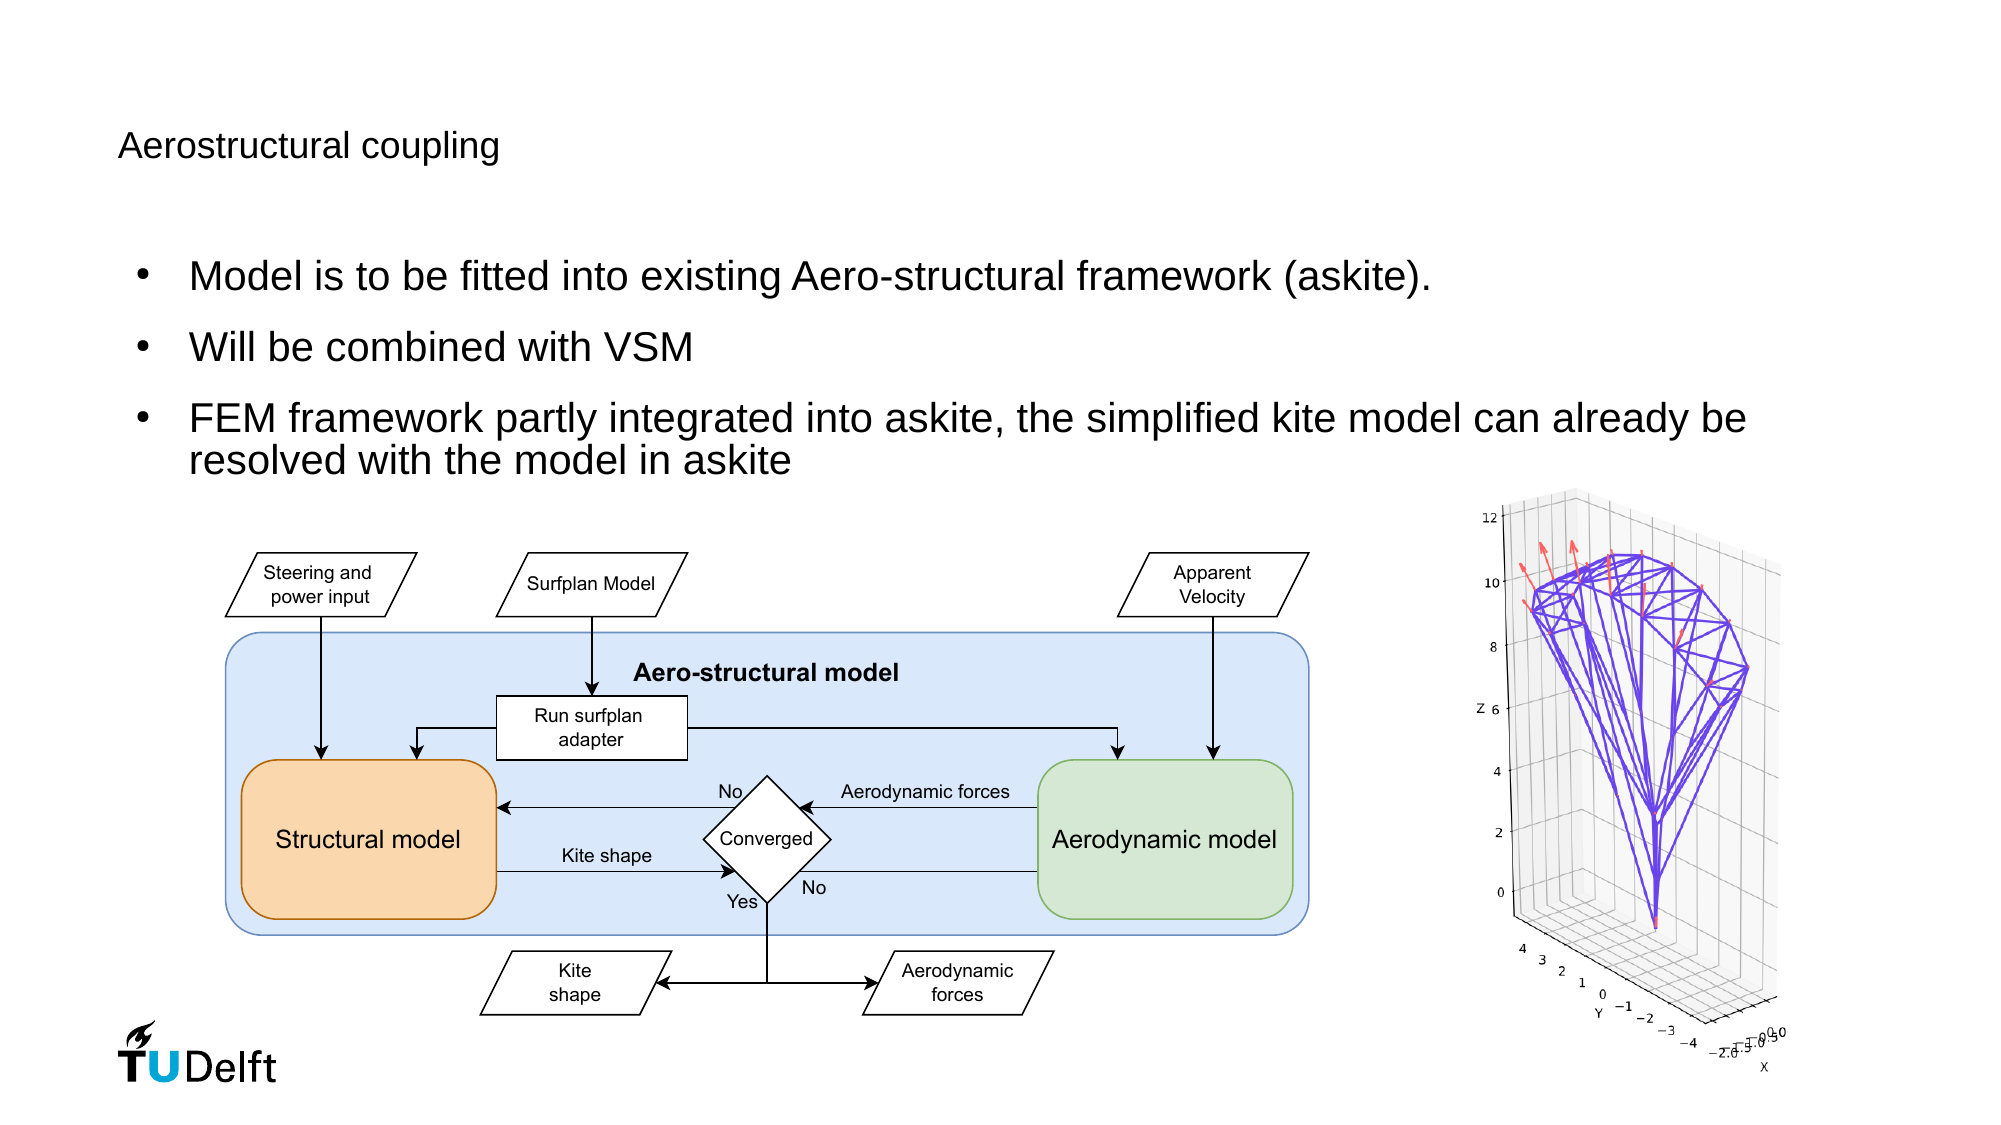

# Aerostructural coupling
Model is to be fitted into existing Aero-structural framework (askite).
Will be combined with VSM
FEM framework partly integrated into askite, the simplified kite model can already be resolved with the model in askite